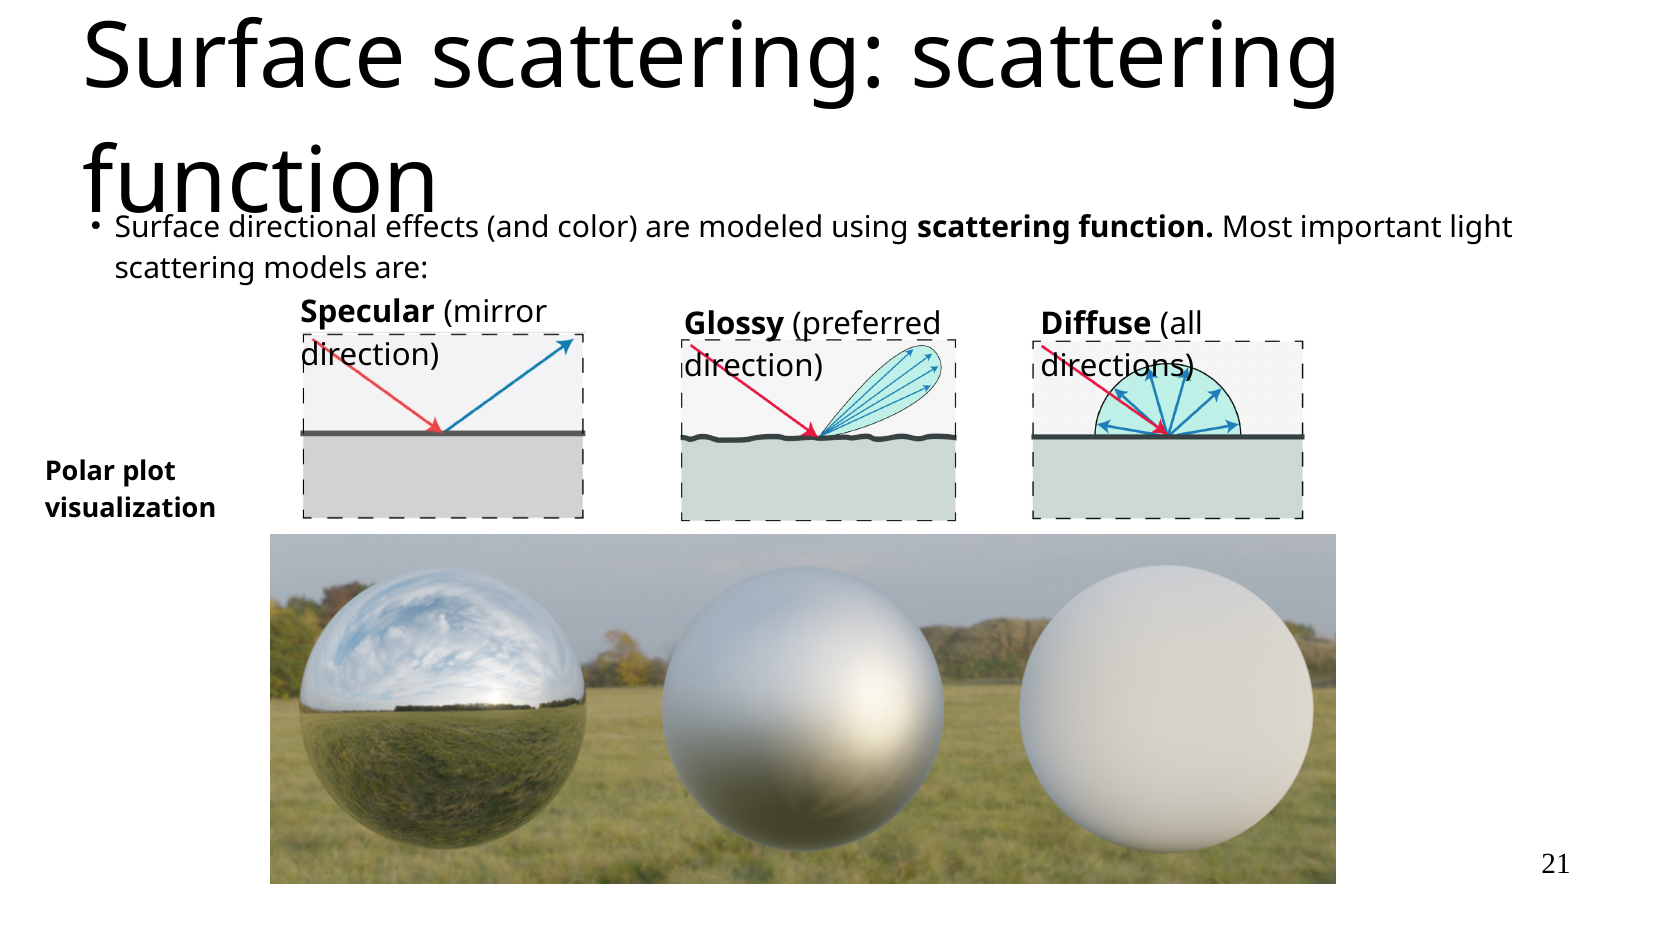

# Surface scattering: scattering function
Surface directional effects (and color) are modeled using scattering function. Most important light scattering models are:
Specular (mirror direction)
Glossy (preferred direction)
Diffuse (all directions)
Polar plot visualization
21